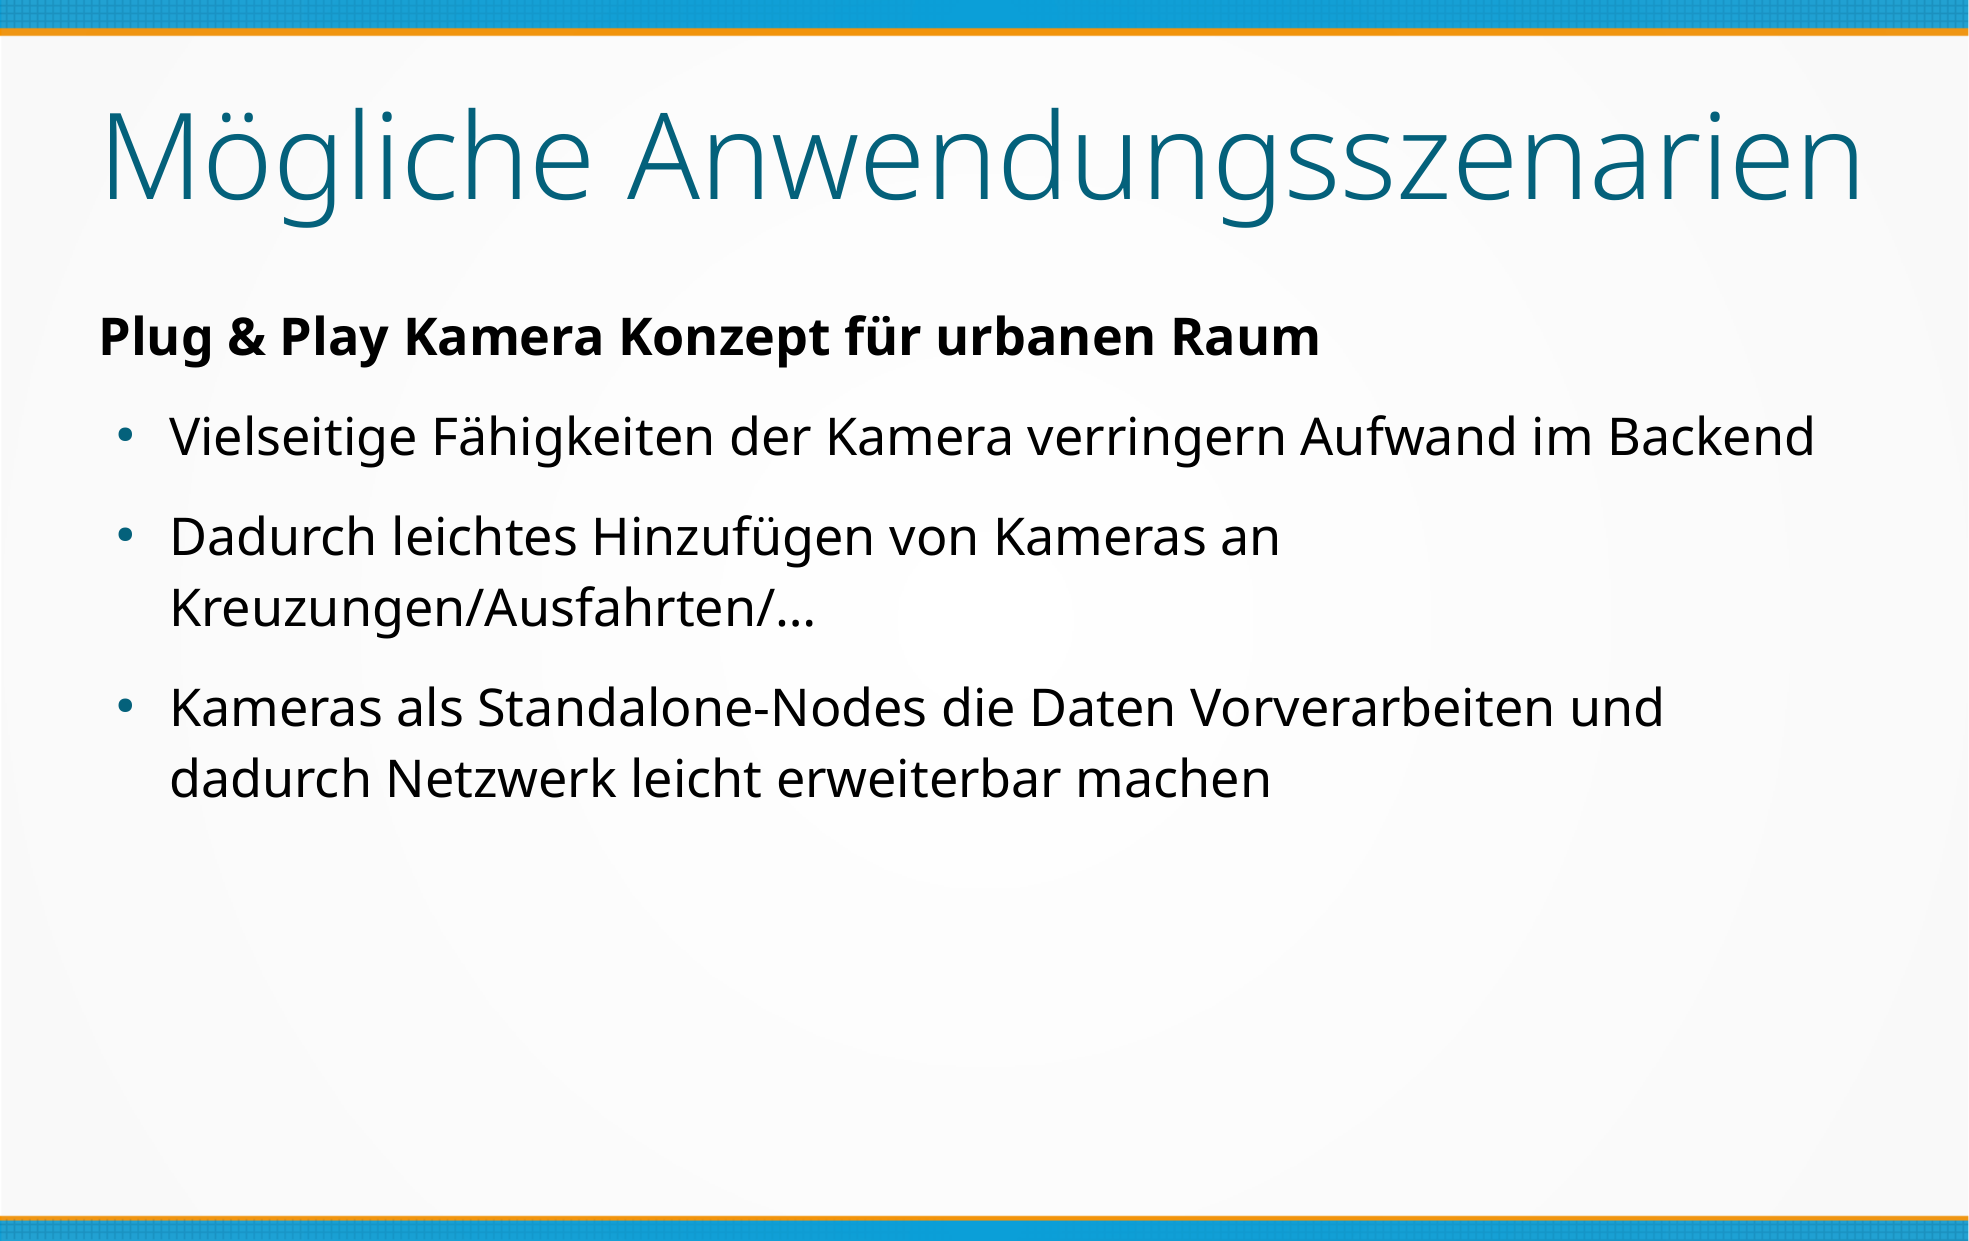

# Mögliche Anwendungsszenarien
Plug & Play Kamera Konzept für urbanen Raum
Vielseitige Fähigkeiten der Kamera verringern Aufwand im Backend
Dadurch leichtes Hinzufügen von Kameras an Kreuzungen/Ausfahrten/…
Kameras als Standalone-Nodes die Daten Vorverarbeiten und dadurch Netzwerk leicht erweiterbar machen